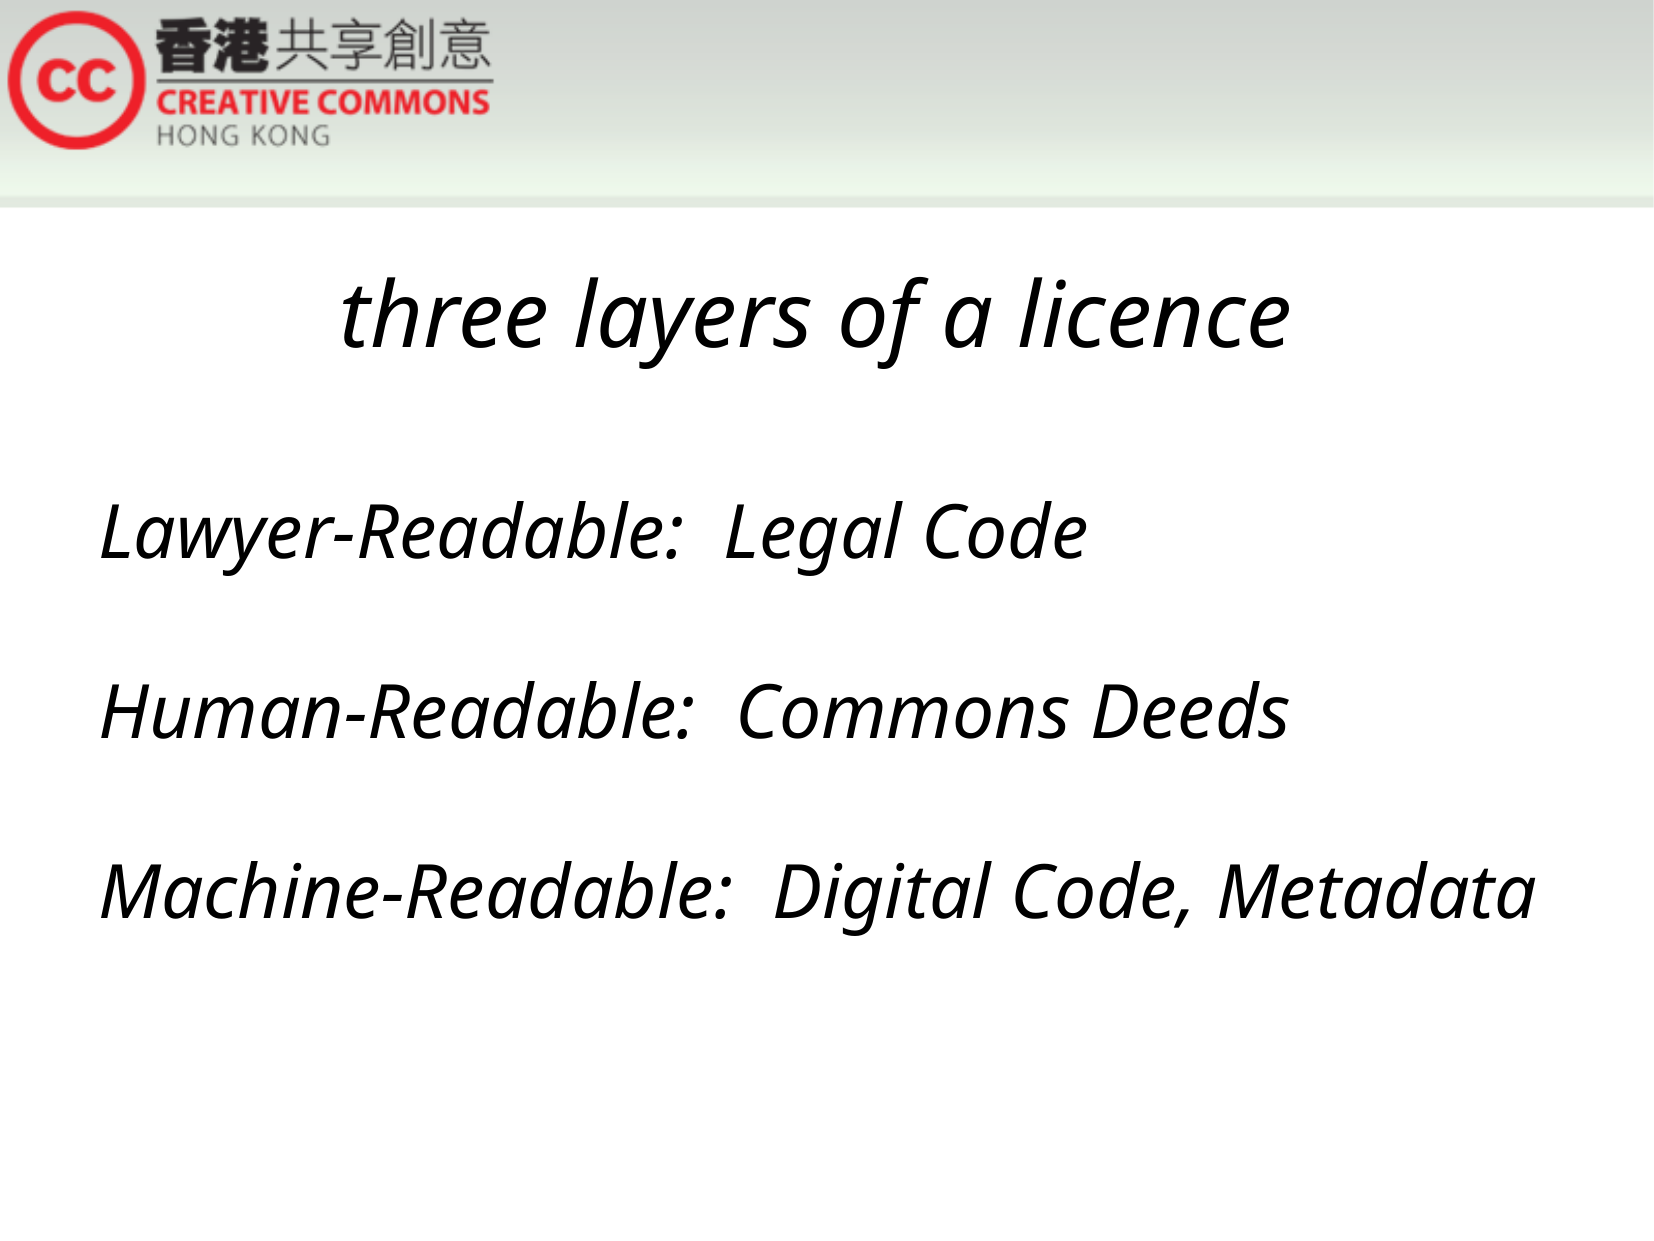

three layers of a licence
Lawyer-Readable: Legal Code
Human-Readable: Commons Deeds
Machine-Readable: Digital Code, Metadata